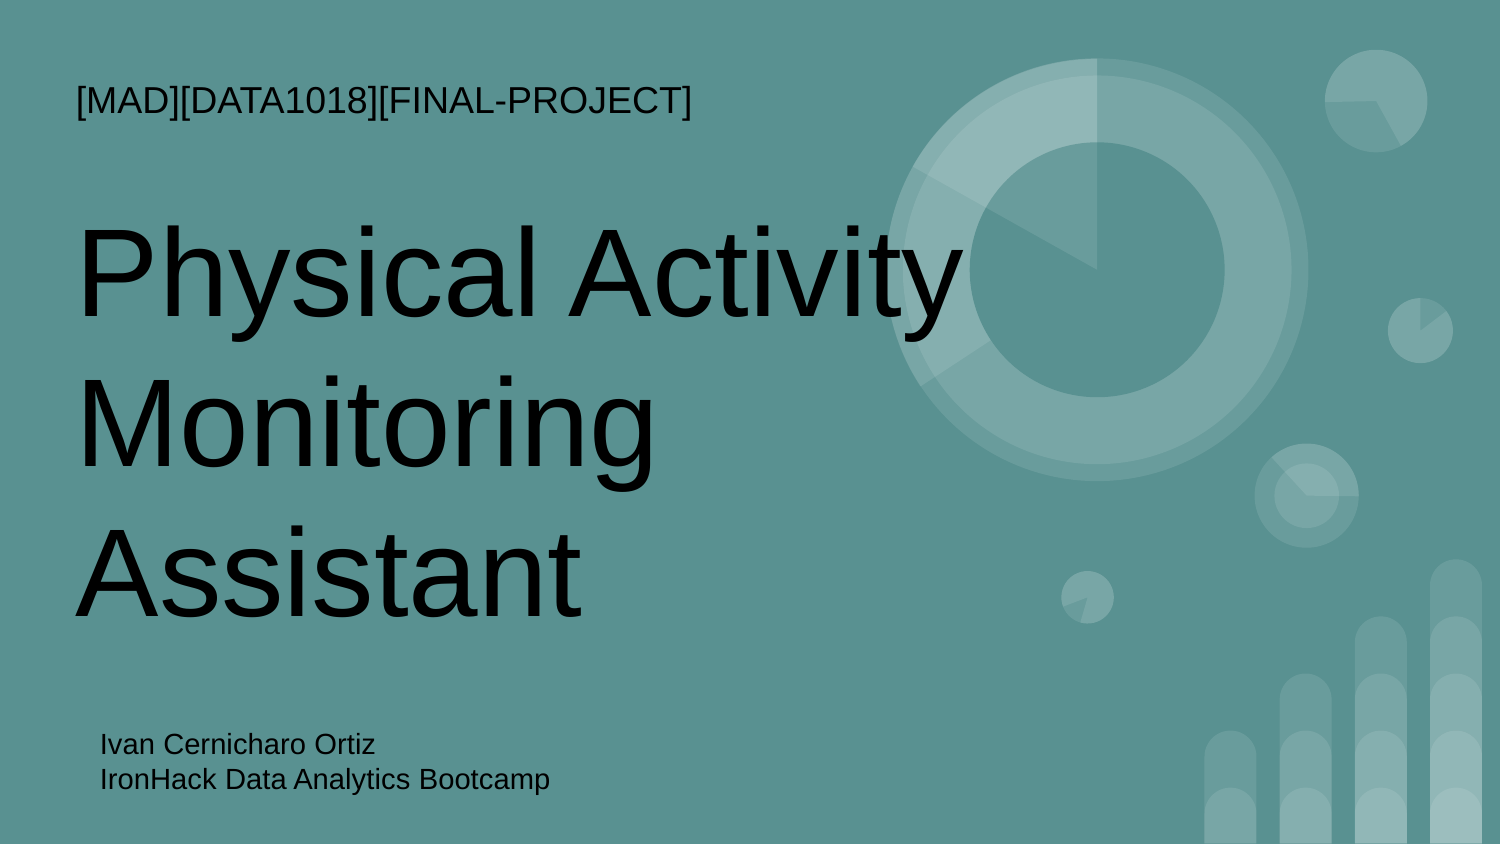

[MAD][DATA1018][FINAL-PROJECT]
Physical Activity Monitoring Assistant
Ivan Cernicharo Ortiz
IronHack Data Analytics Bootcamp